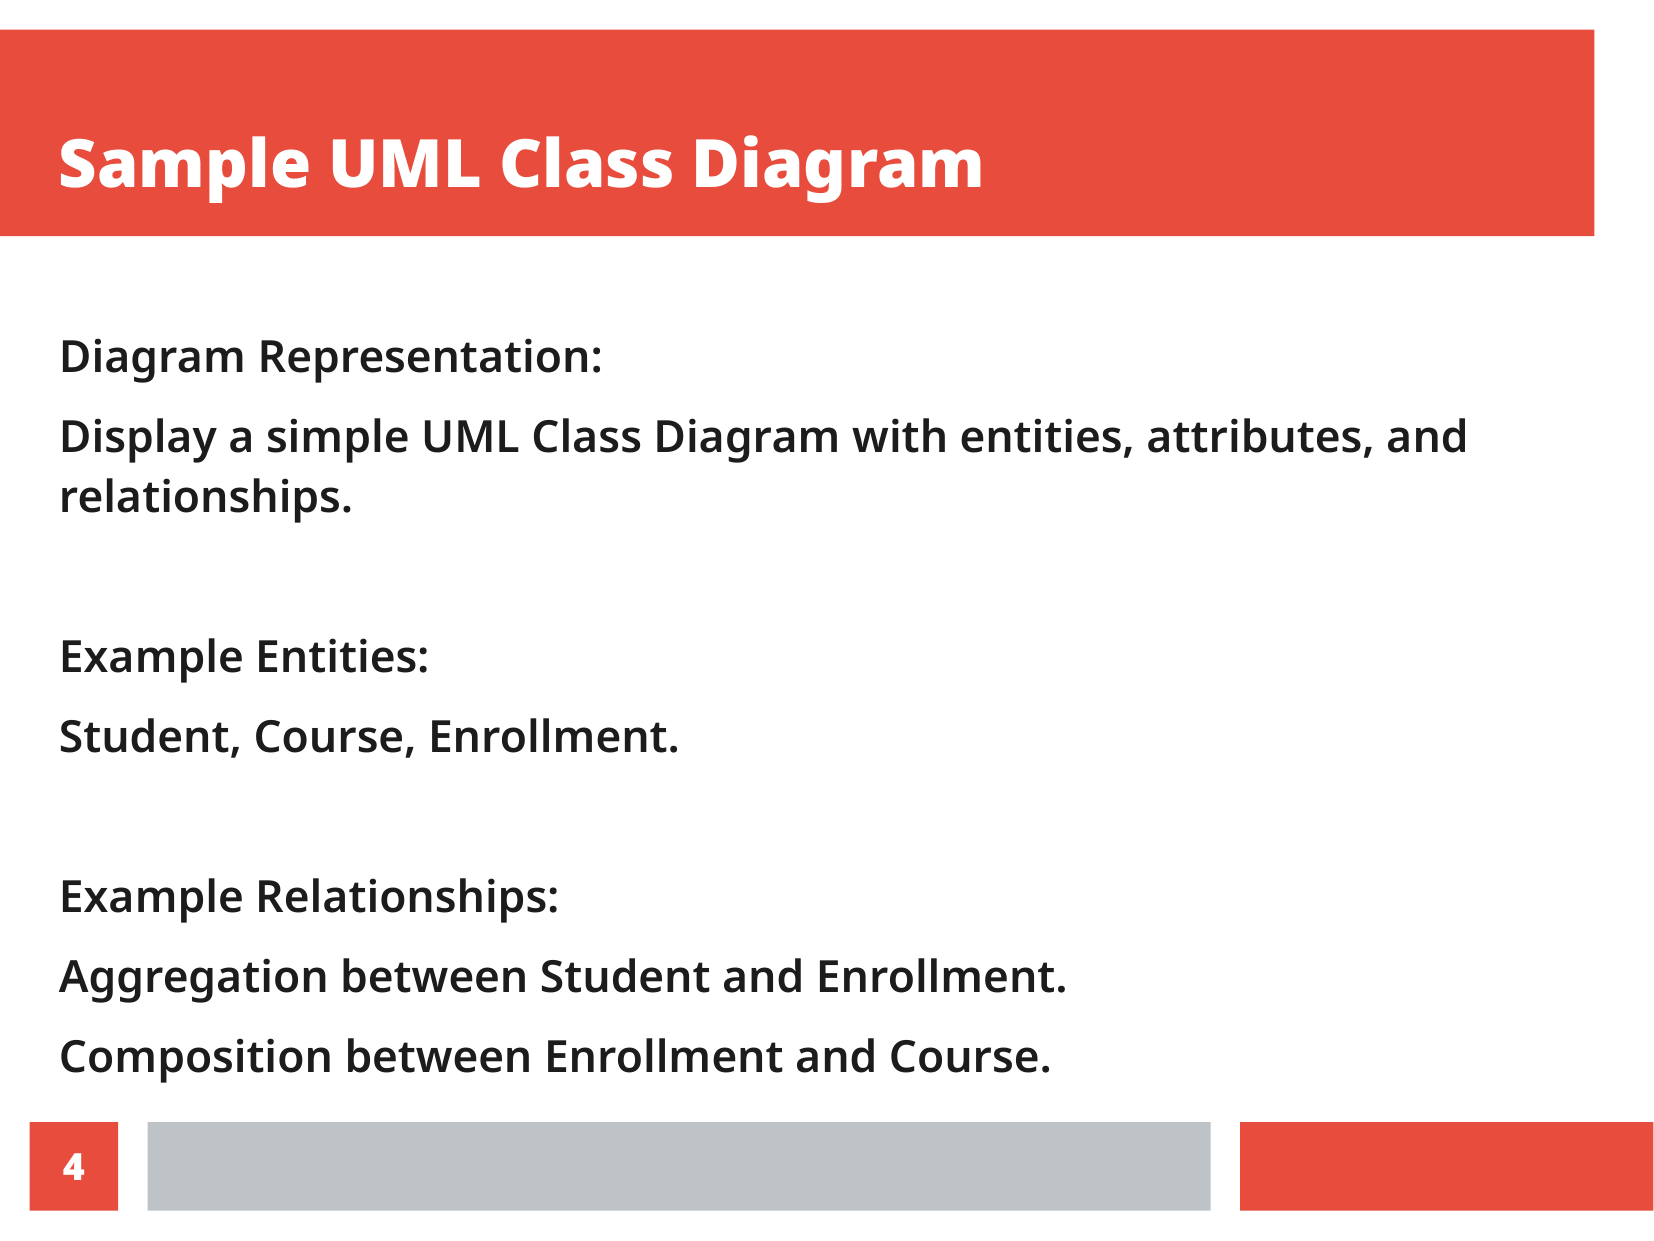

# Sample UML Class Diagram
Diagram Representation:
Display a simple UML Class Diagram with entities, attributes, and relationships.
Example Entities:
Student, Course, Enrollment.
Example Relationships:
Aggregation between Student and Enrollment.
Composition between Enrollment and Course.
4